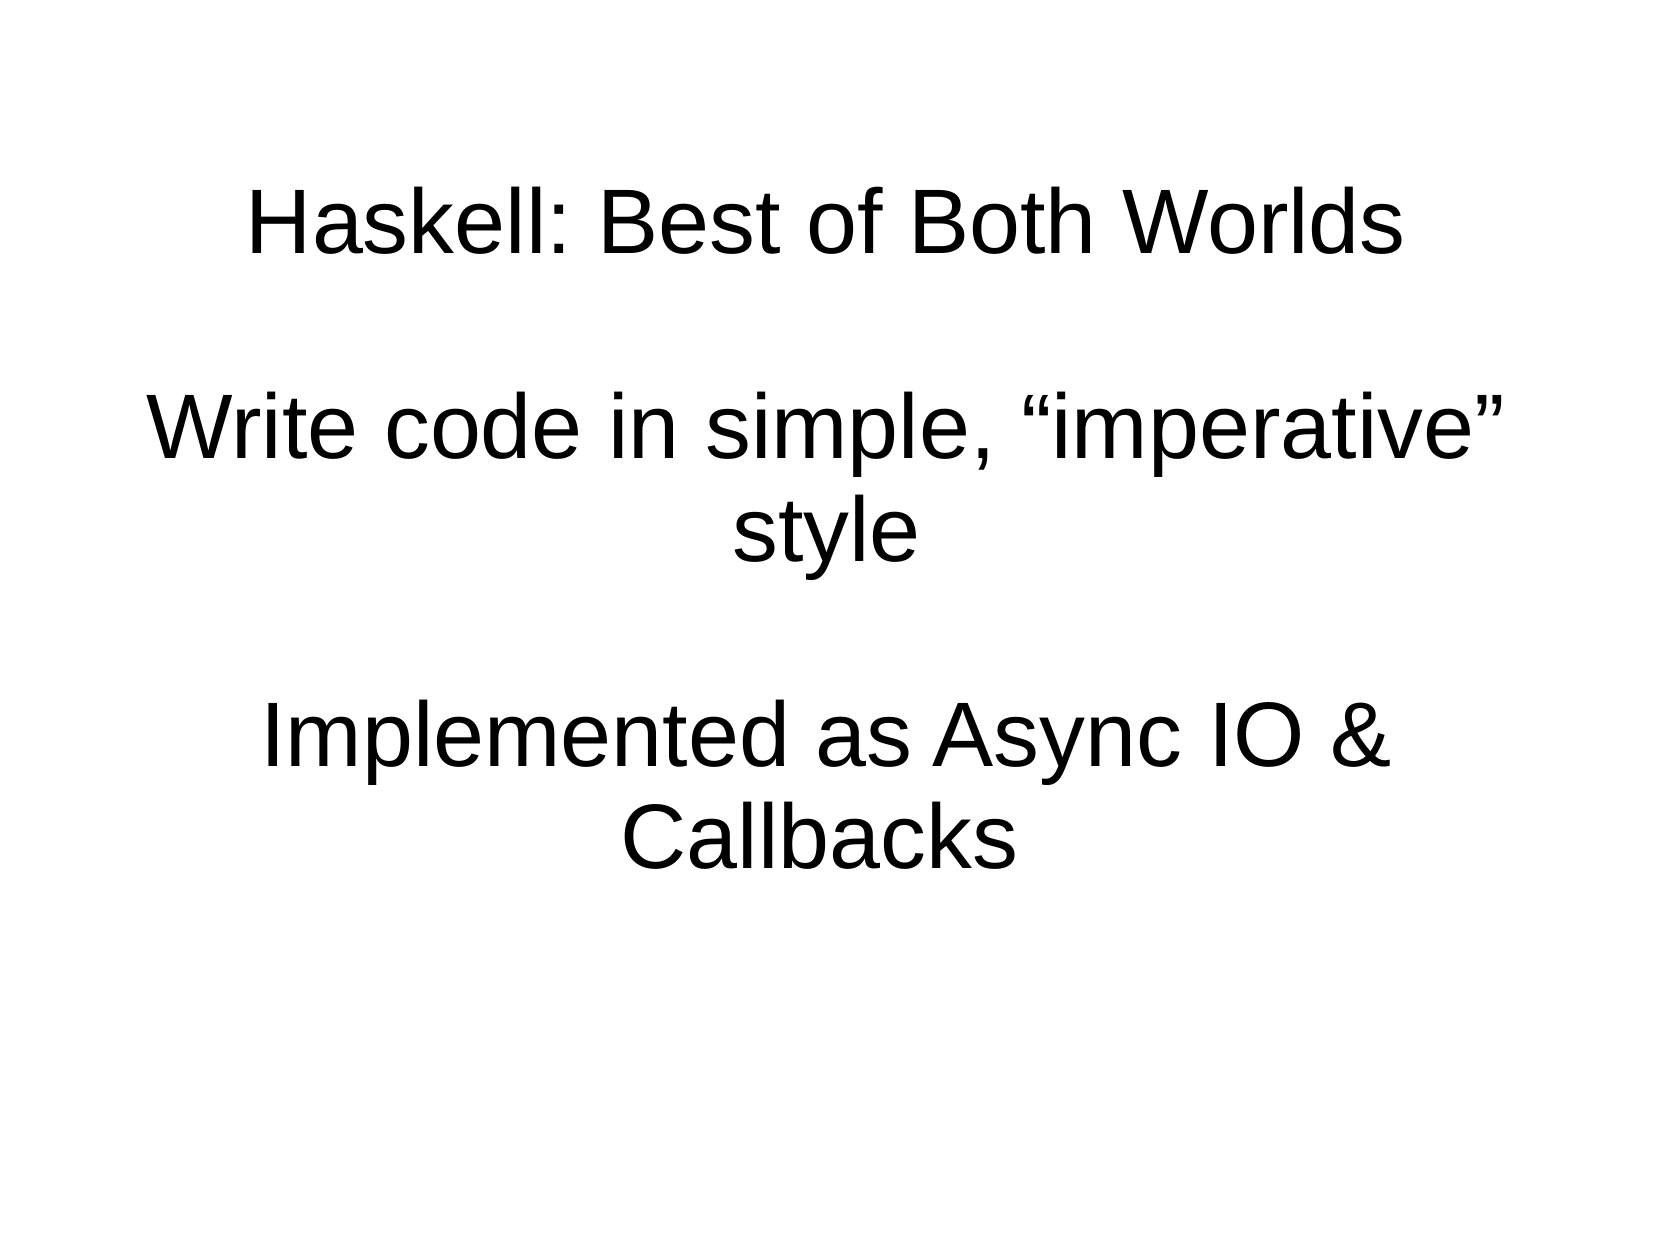

# Haskell: Best of Both Worlds
Write code in simple, “imperative” style
Implemented as Async IO & Callbacks